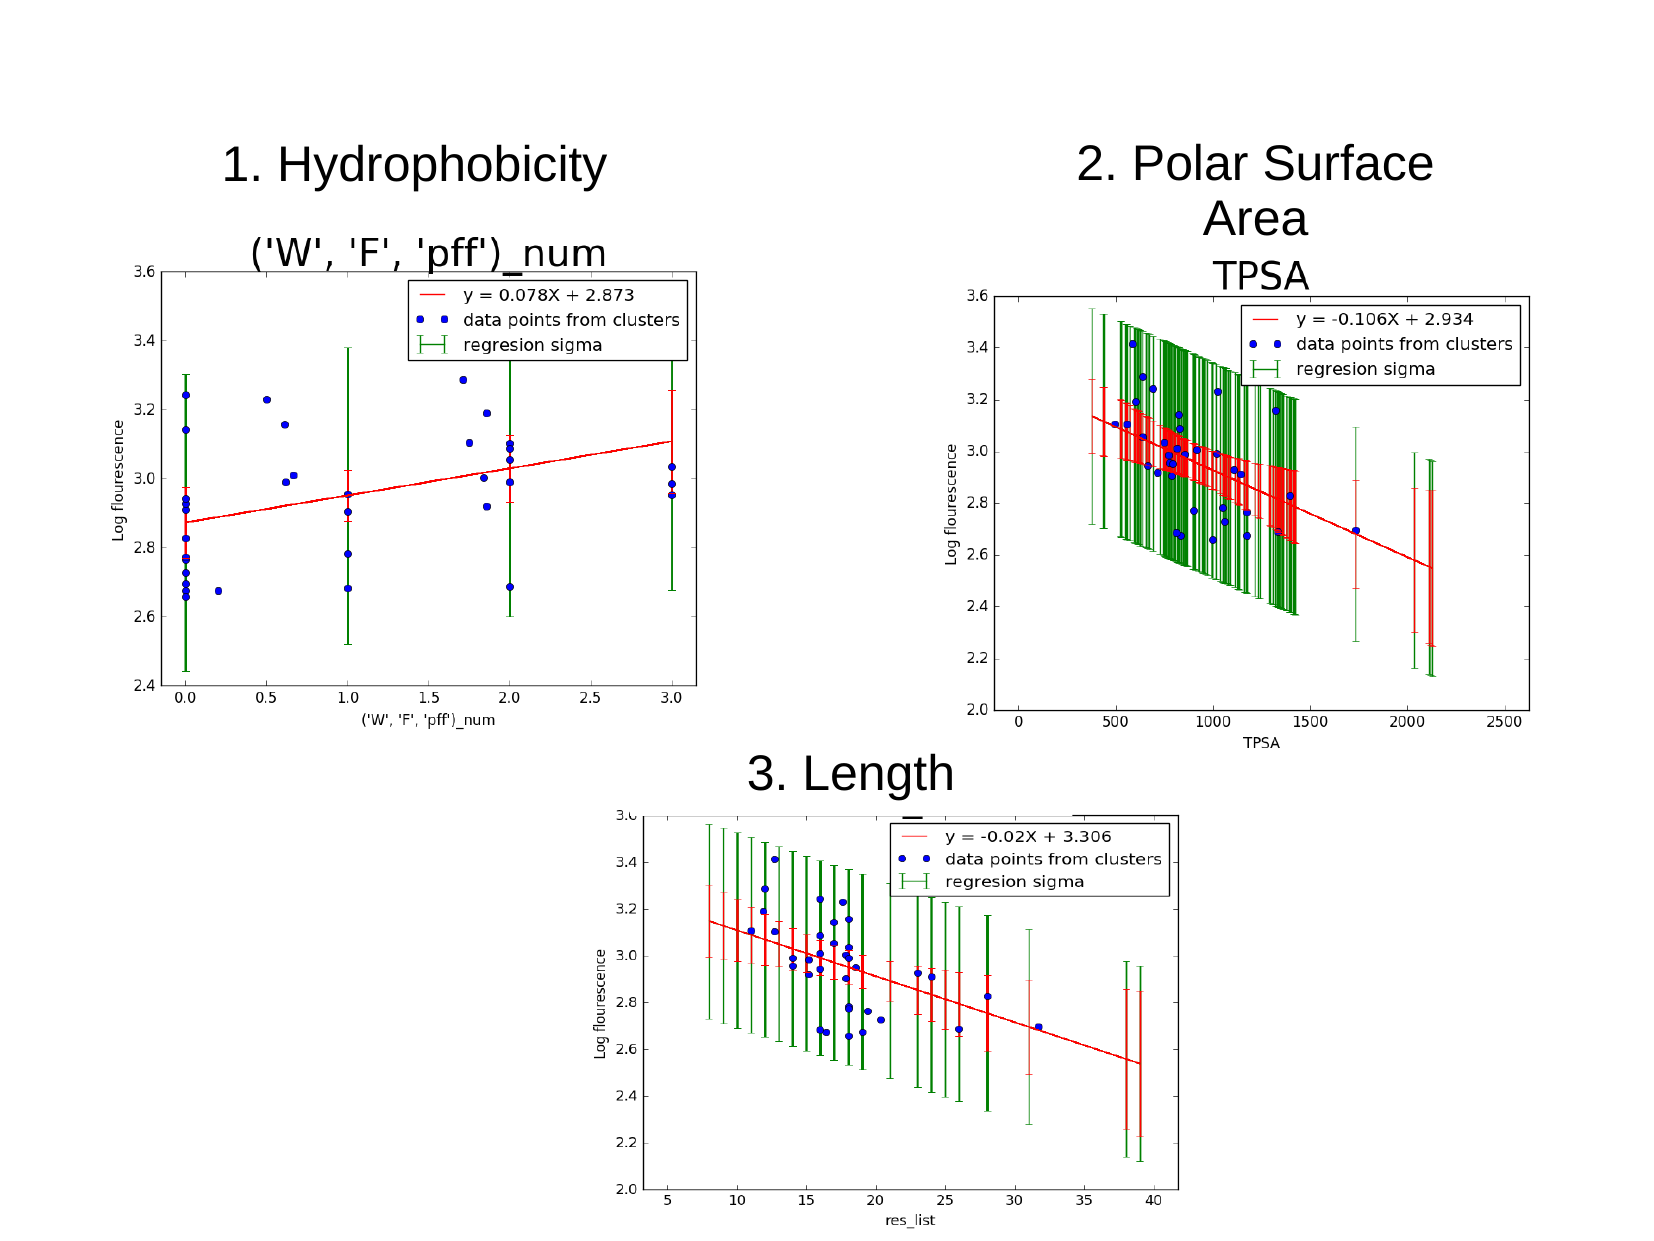

# 1. Hydrophobicity
2. Polar Surface Area
3. Length